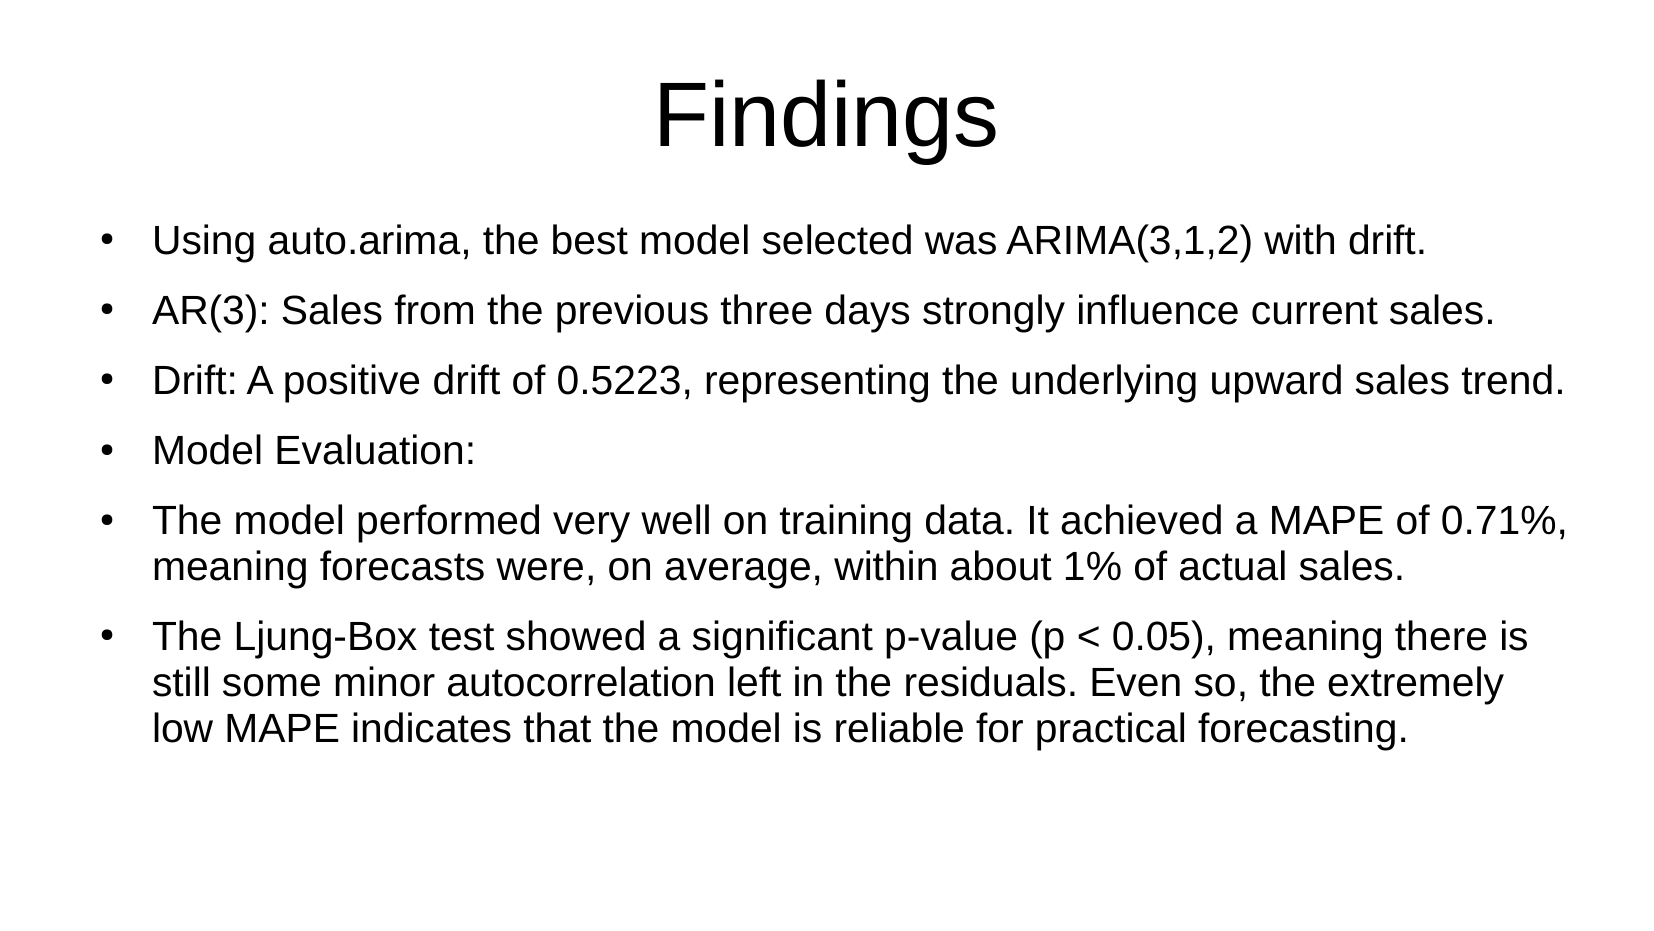

# Findings
Using auto.arima, the best model selected was ARIMA(3,1,2) with drift.
AR(3): Sales from the previous three days strongly influence current sales.
Drift: A positive drift of 0.5223, representing the underlying upward sales trend.
Model Evaluation:
The model performed very well on training data. It achieved a MAPE of 0.71%, meaning forecasts were, on average, within about 1% of actual sales.
The Ljung-Box test showed a significant p-value (p < 0.05), meaning there is still some minor autocorrelation left in the residuals. Even so, the extremely low MAPE indicates that the model is reliable for practical forecasting.